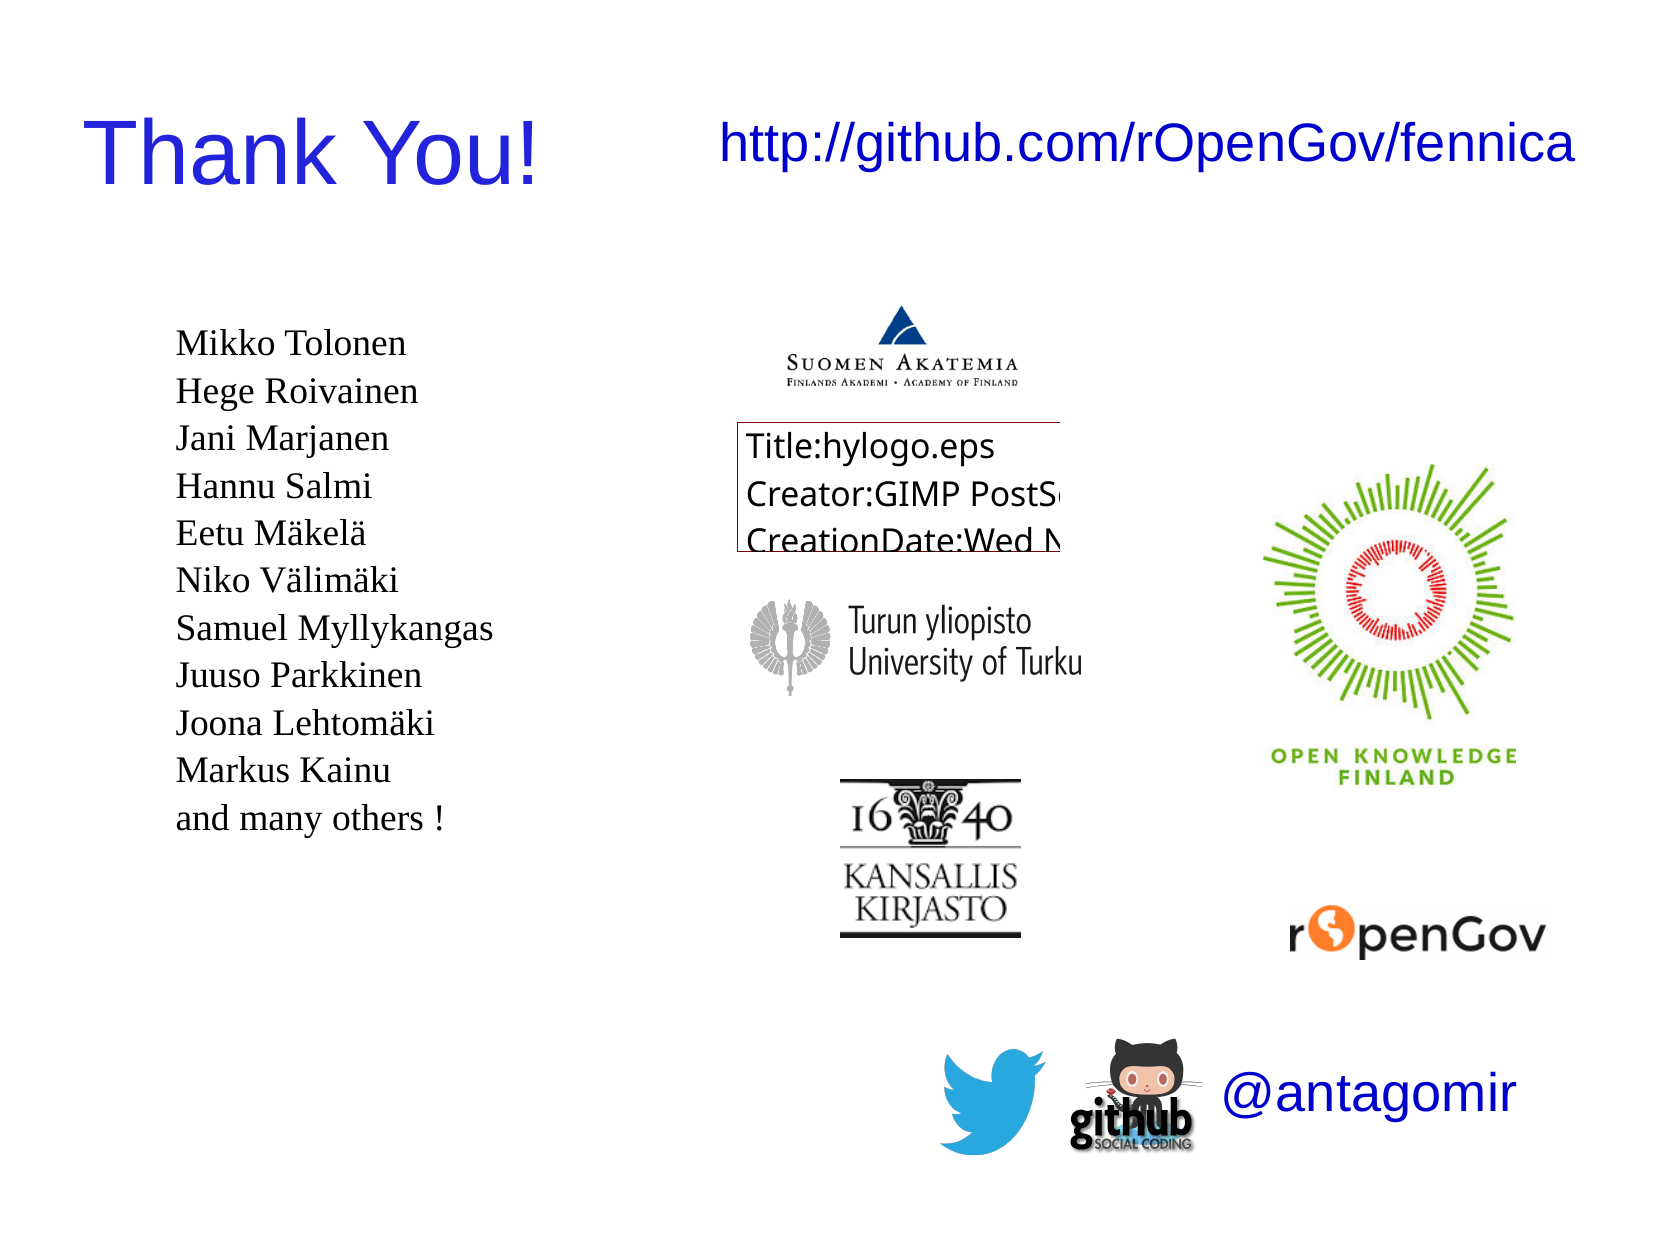

# Thank You!
http://github.com/rOpenGov/fennica
Mikko Tolonen
Hege Roivainen
Jani Marjanen
Hannu Salmi
Eetu Mäkelä
Niko Välimäki
Samuel Myllykangas
Juuso Parkkinen
Joona Lehtomäki
Markus Kainu
and many others !
@antagomir